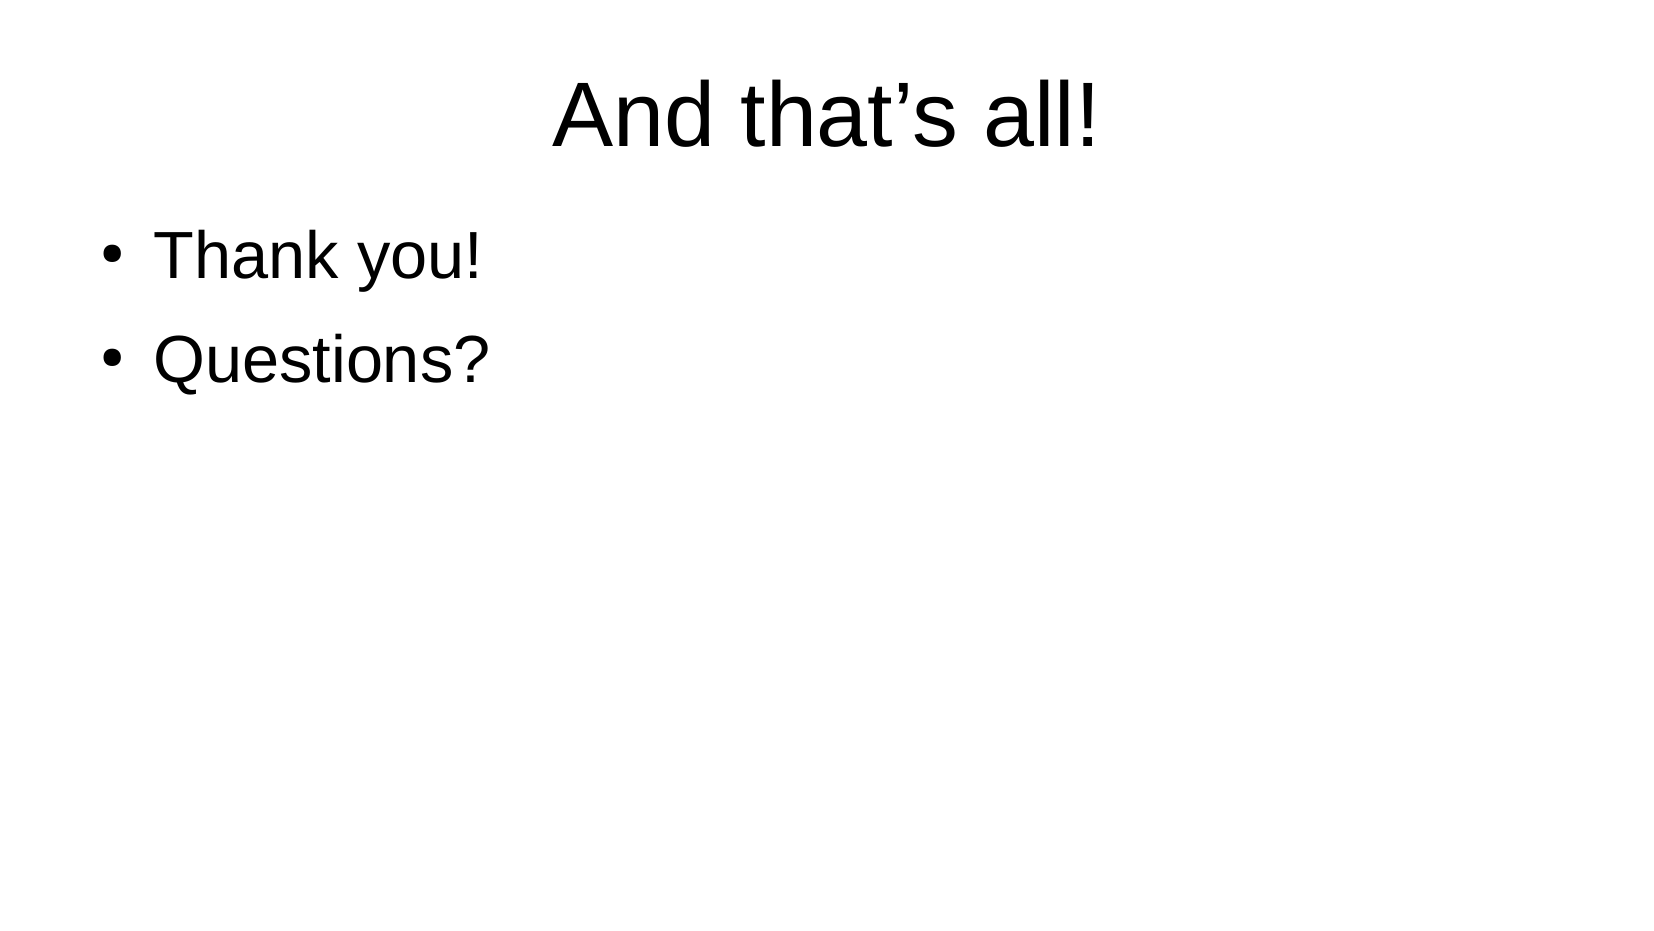

# And that’s all!
Thank you!
Questions?